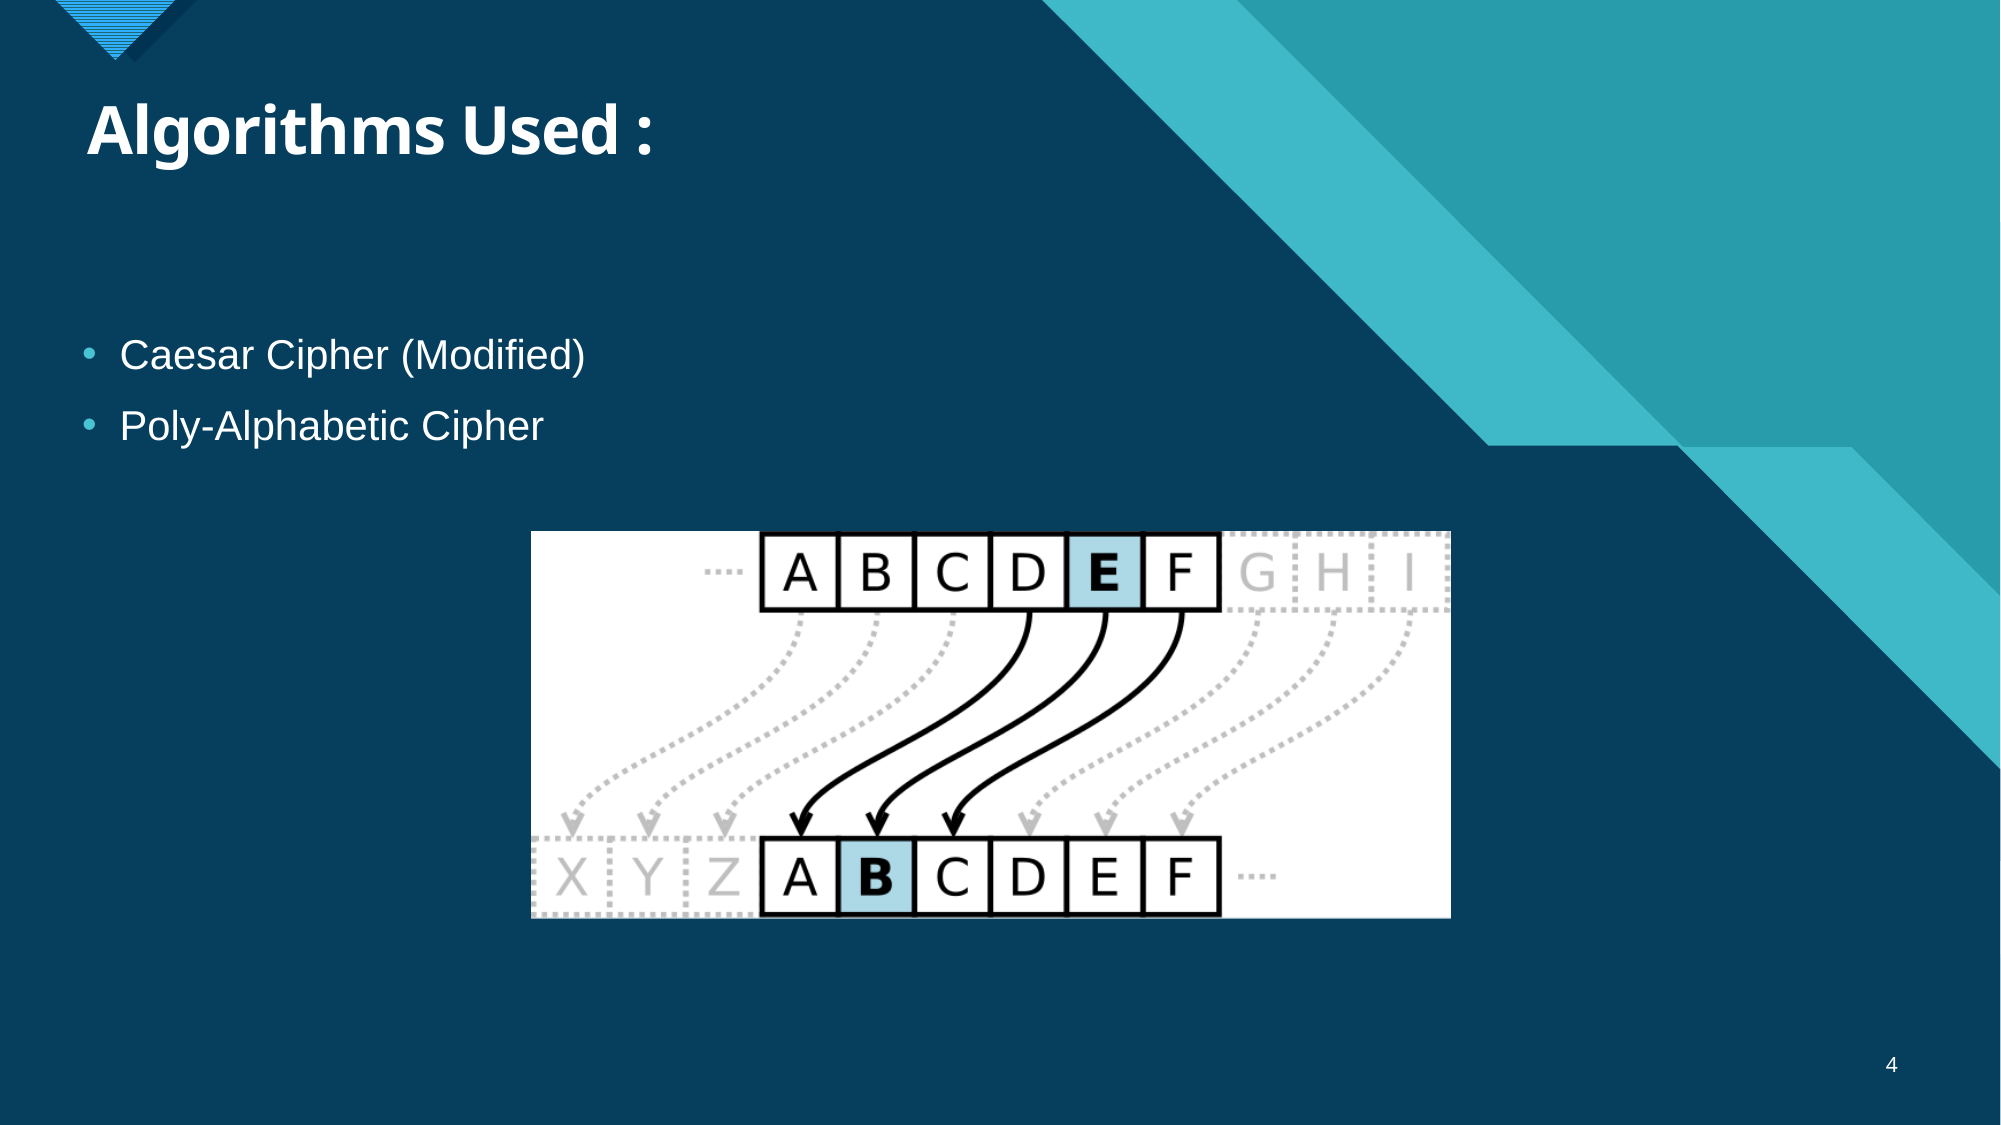

# Algorithms Used :
Caesar Cipher (Modified)
Poly-Alphabetic Cipher
4